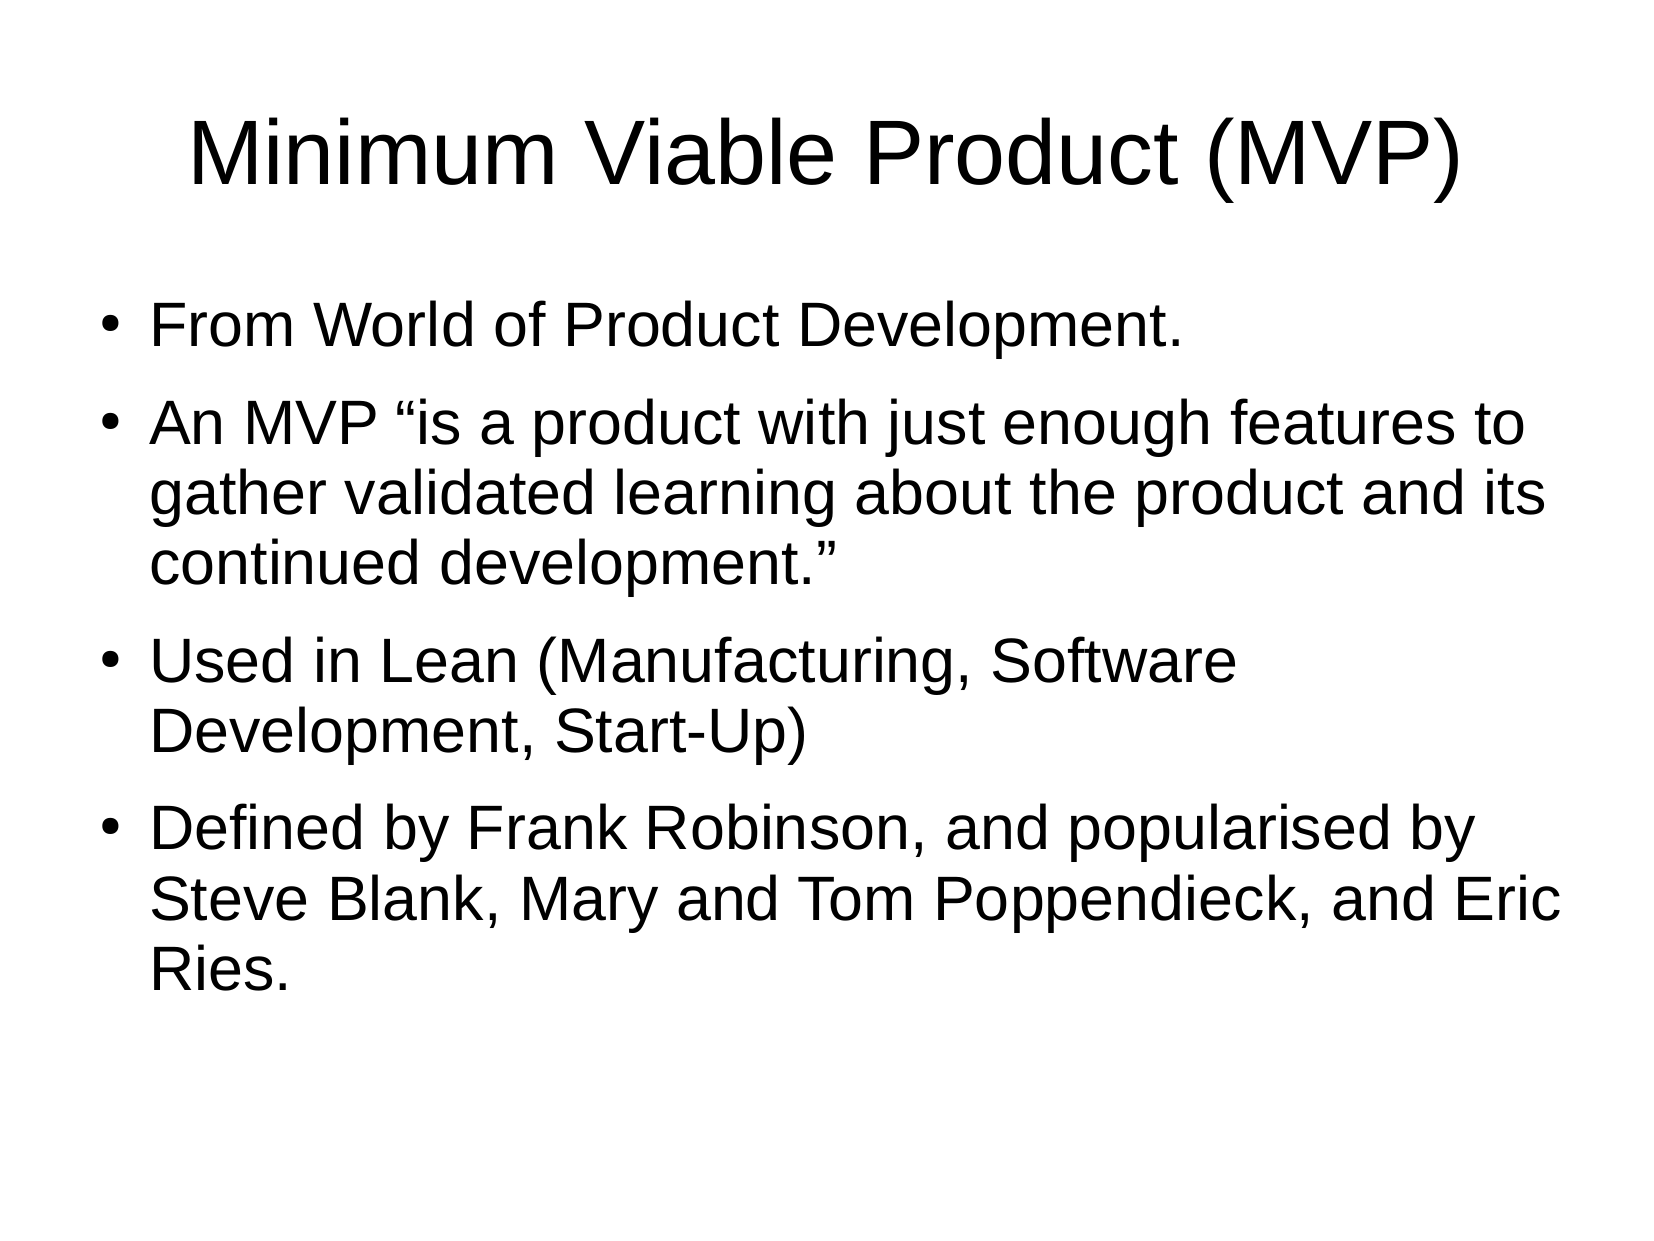

# Minimum Viable Product (MVP)
From World of Product Development.
An MVP “is a product with just enough features to gather validated learning about the product and its continued development.”
Used in Lean (Manufacturing, Software Development, Start-Up)
Defined by Frank Robinson, and popularised by Steve Blank, Mary and Tom Poppendieck, and Eric Ries.